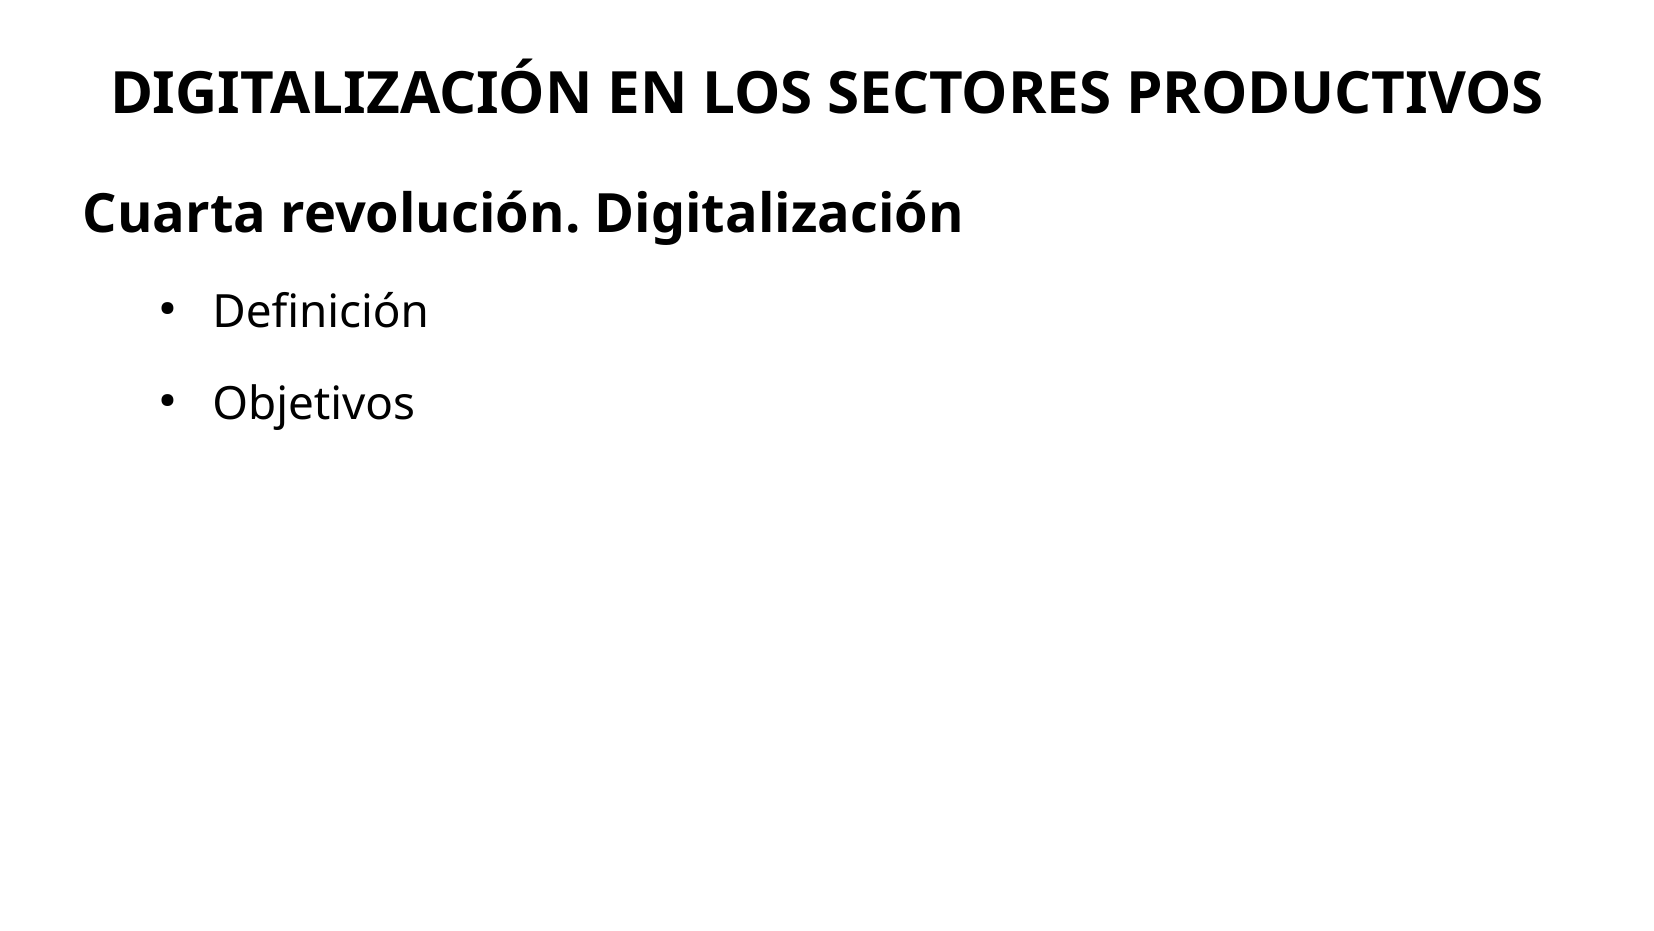

# DIGITALIZACIÓN EN LOS SECTORES PRODUCTIVOS
Cuarta revolución. Digitalización
Definición
Objetivos